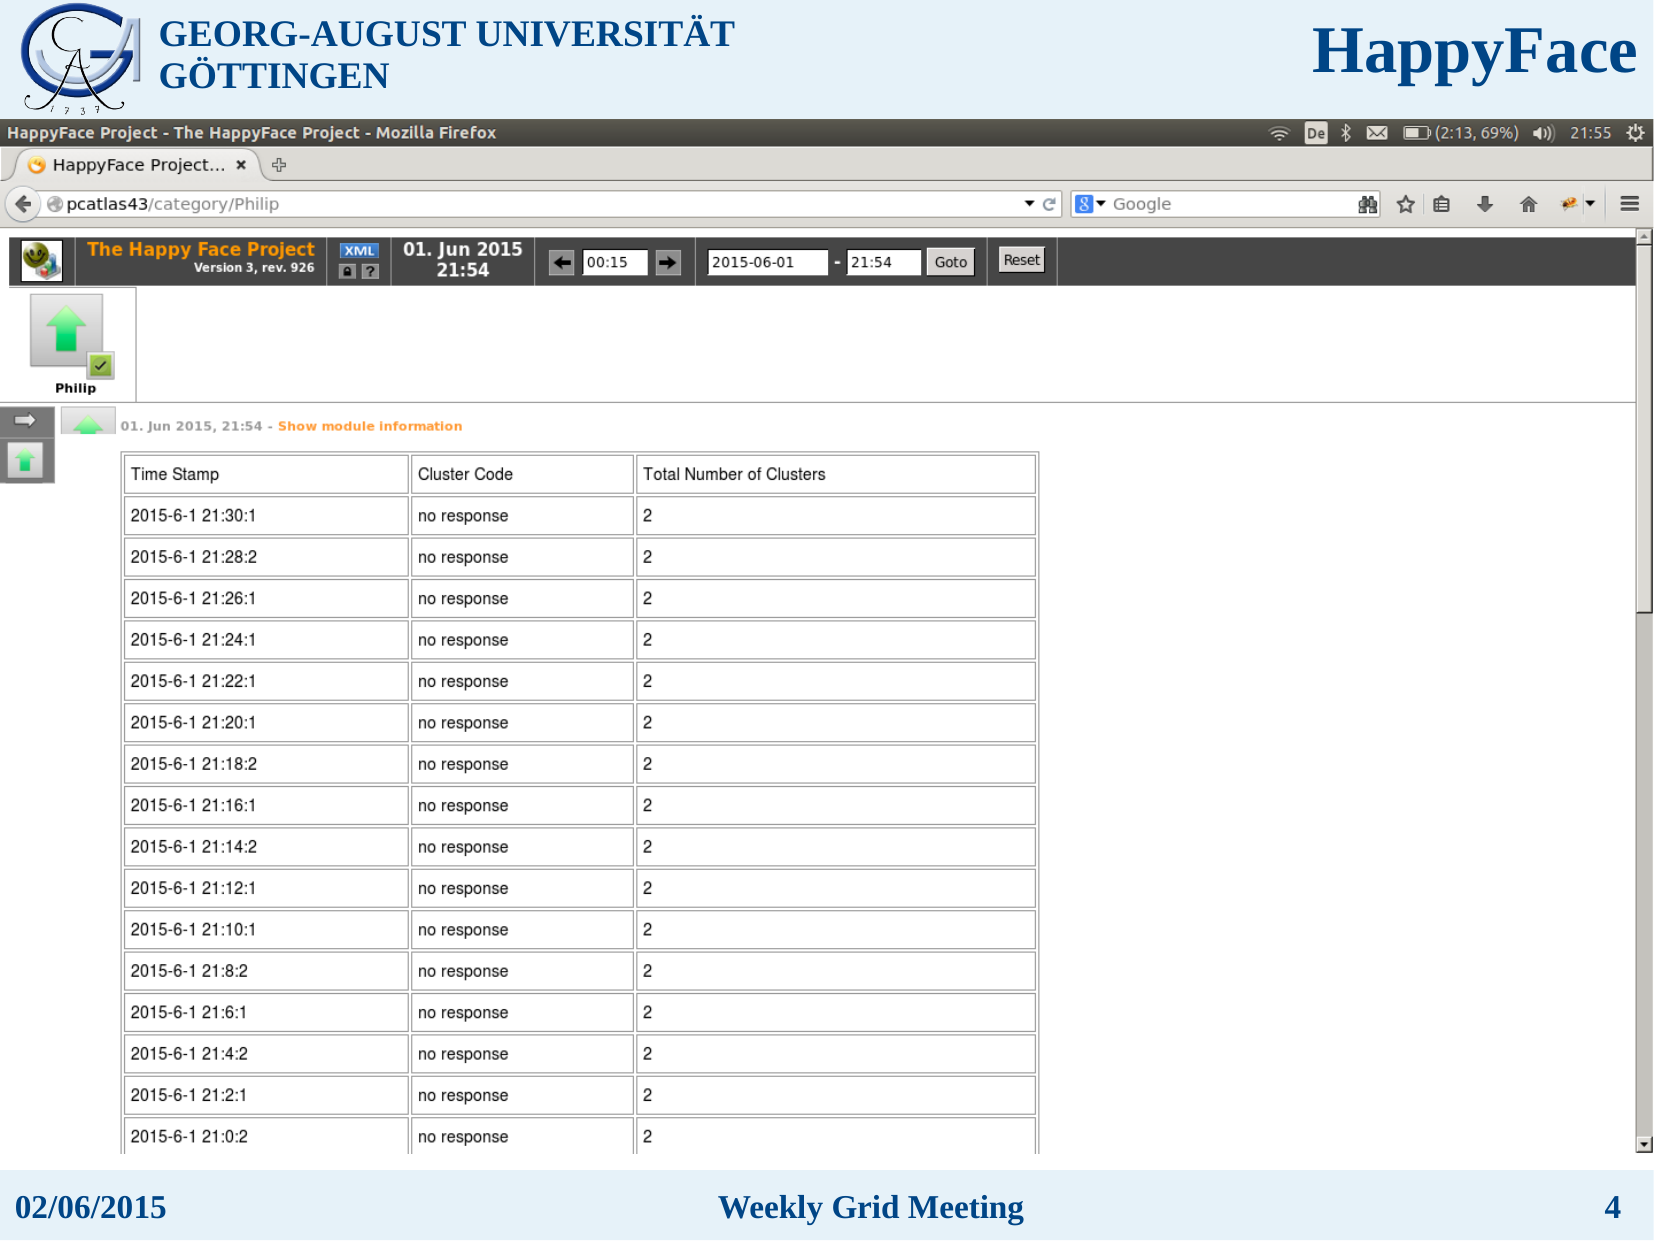

GEORG-AUGUST UNIVERSITÄT GÖTTINGEN
HappyFace
02/06/2015
Weekly Grid Meeting
4